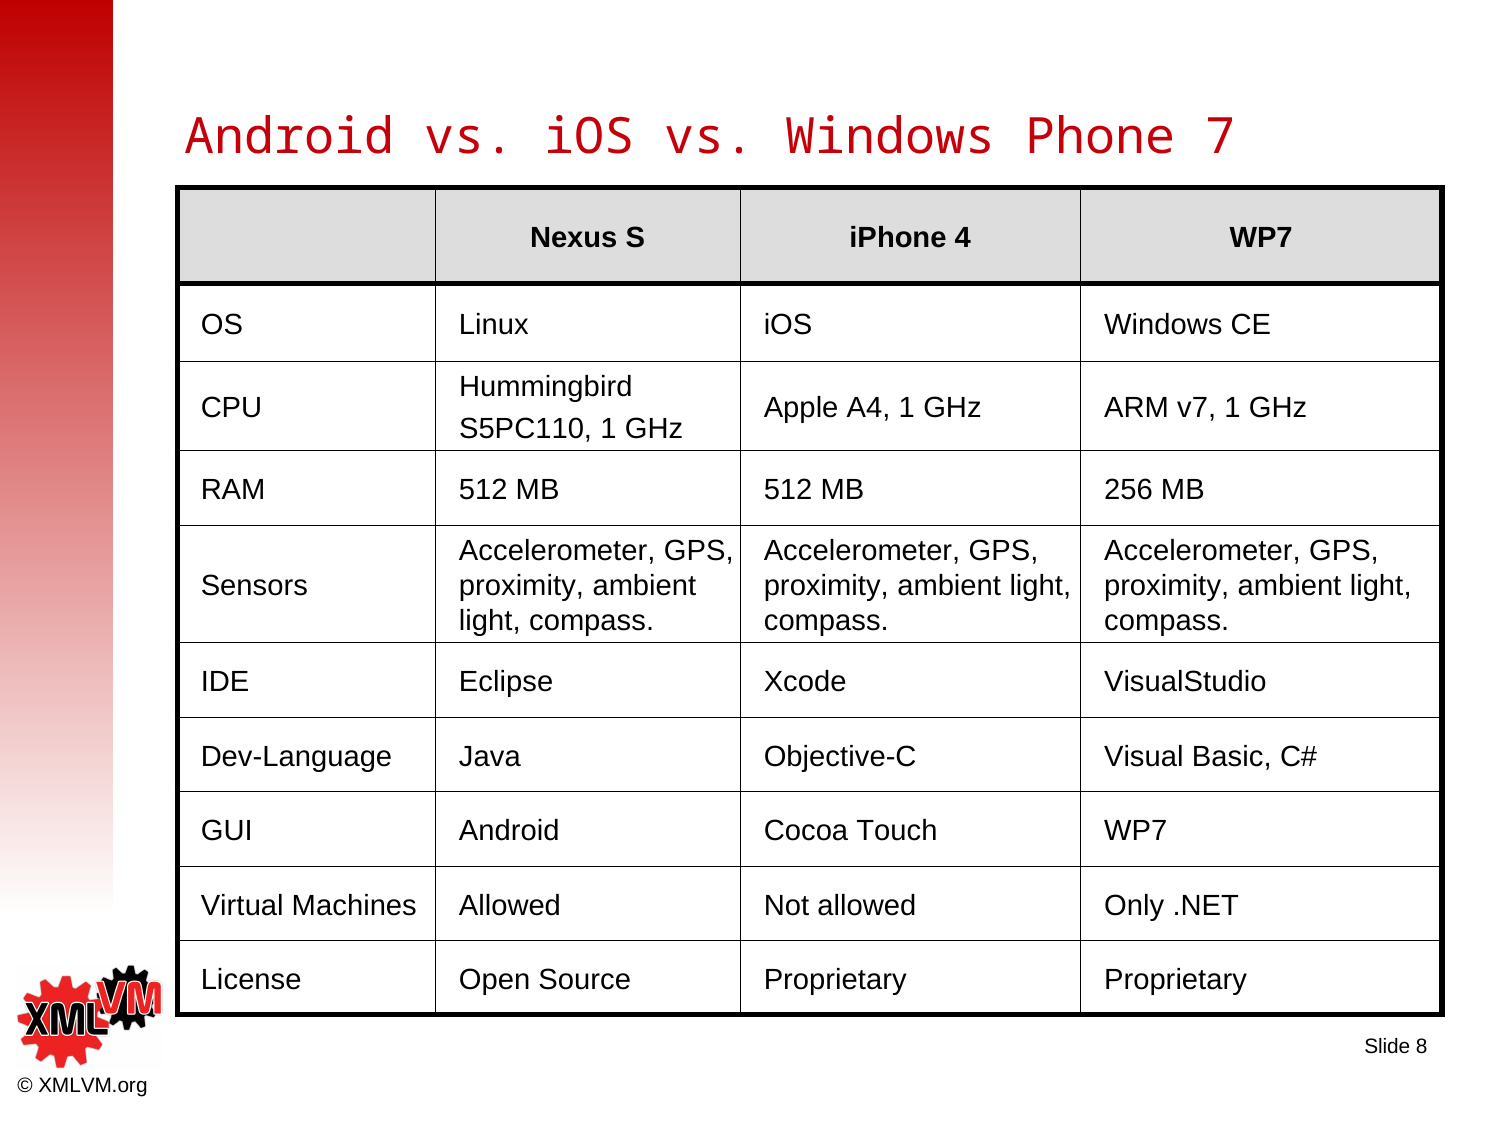

# Android vs. iOS vs. Windows Phone 7
| | Nexus S | iPhone 4 | WP7 |
| --- | --- | --- | --- |
| OS | Linux | iOS | Windows CE |
| CPU | Hummingbird S5PC110, 1 GHz | Apple A4, 1 GHz | ARM v7, 1 GHz |
| RAM | 512 MB | 512 MB | 256 MB |
| Sensors | Accelerometer, GPS, proximity, ambient light, compass. | Accelerometer, GPS, proximity, ambient light, compass. | Accelerometer, GPS, proximity, ambient light, compass. |
| IDE | Eclipse | Xcode | VisualStudio |
| Dev-Language | Java | Objective-C | Visual Basic, C# |
| GUI | Android | Cocoa Touch | WP7 |
| Virtual Machines | Allowed | Not allowed | Only .NET |
| License | Open Source | Proprietary | Proprietary |